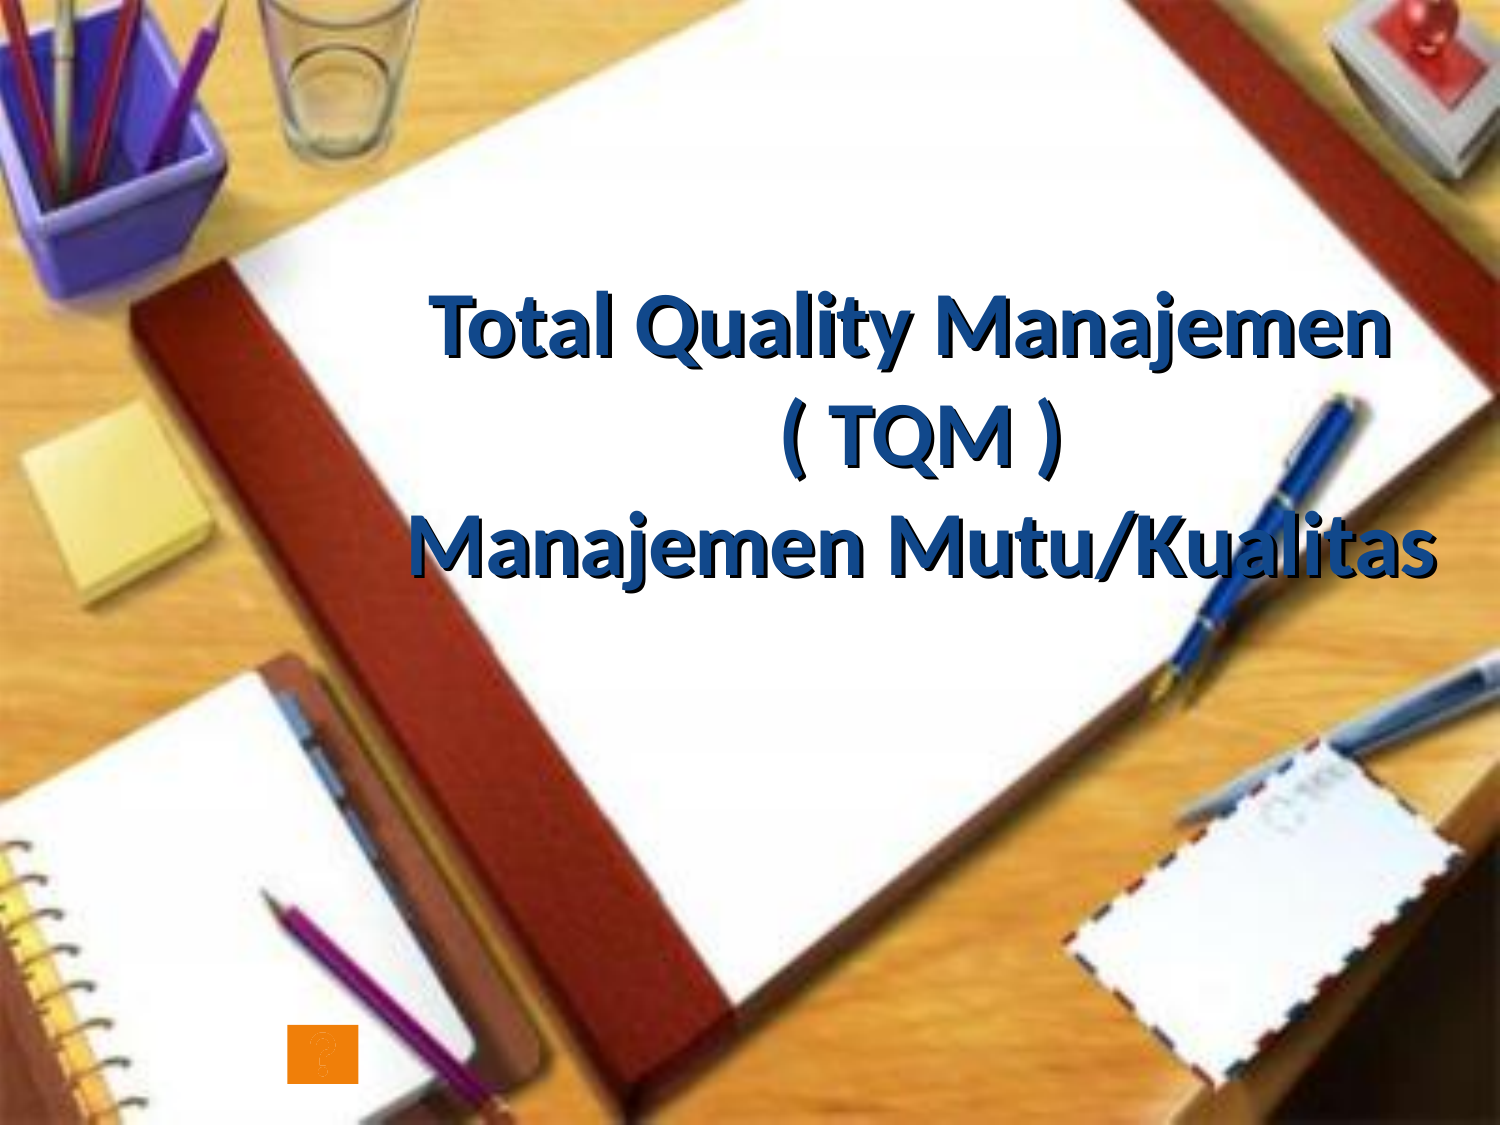

# Total Quality Manajemen ( TQM ) Manajemen Mutu/Kualitas